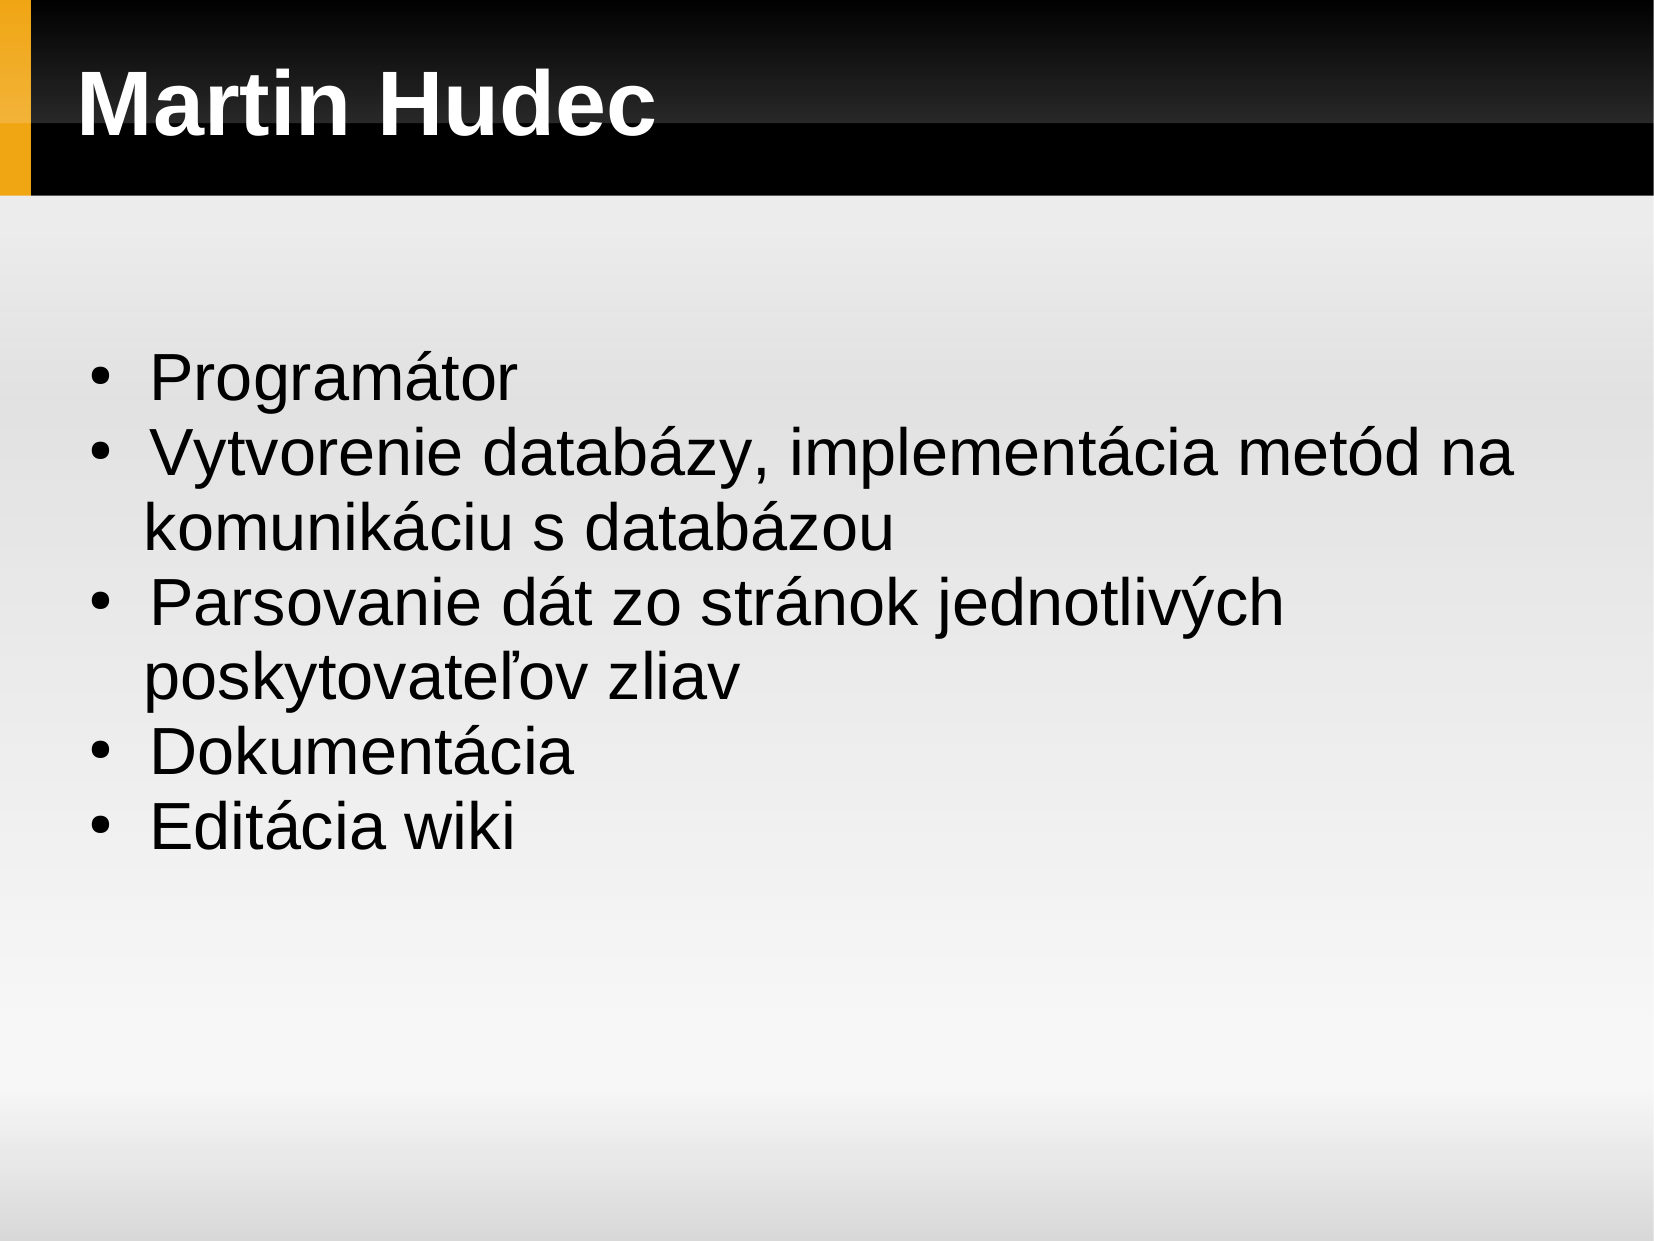

# Martin Hudec
 Programátor
 Vytvorenie databázy, implementácia metód na komunikáciu s databázou
 Parsovanie dát zo stránok jednotlivých poskytovateľov zliav
 Dokumentácia
 Editácia wiki